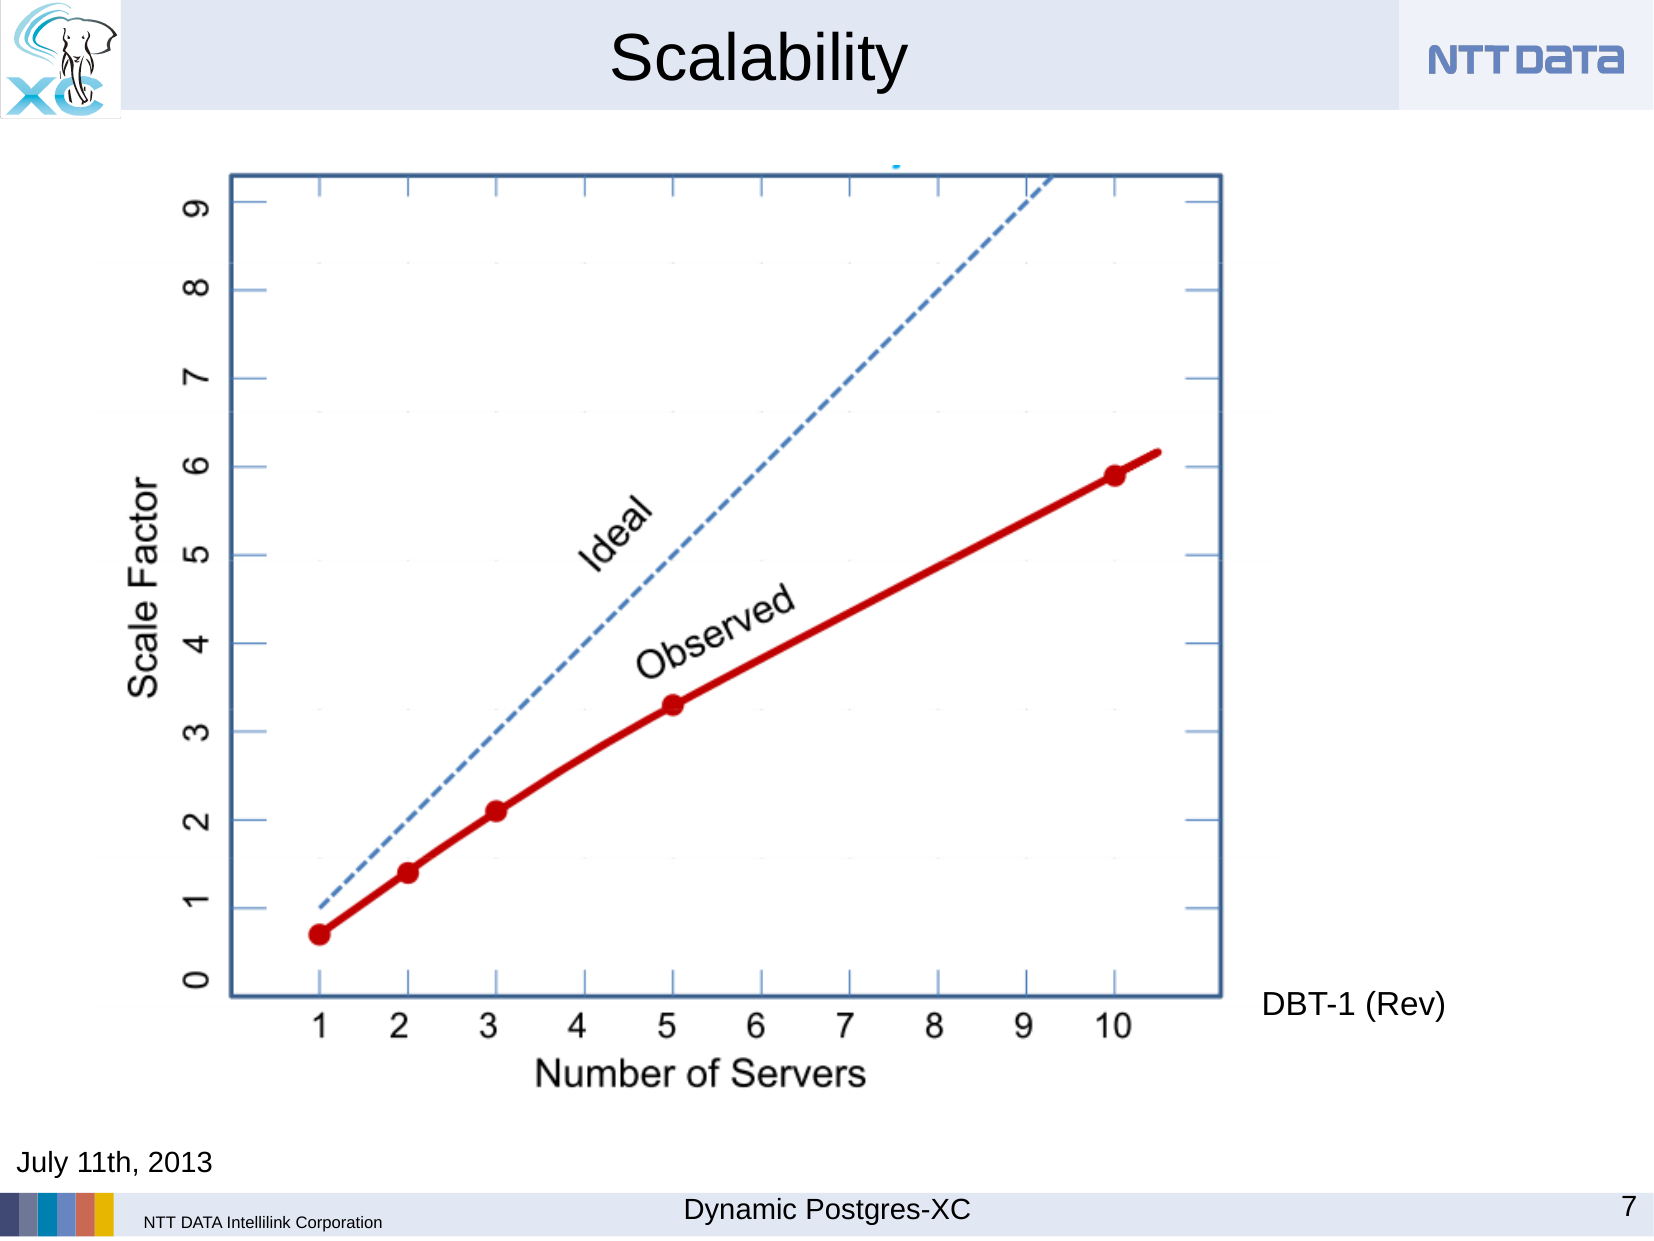

# Scalability
DBT-1 (Rev)
July 11th, 2013
7
Dynamic Postgres-XC